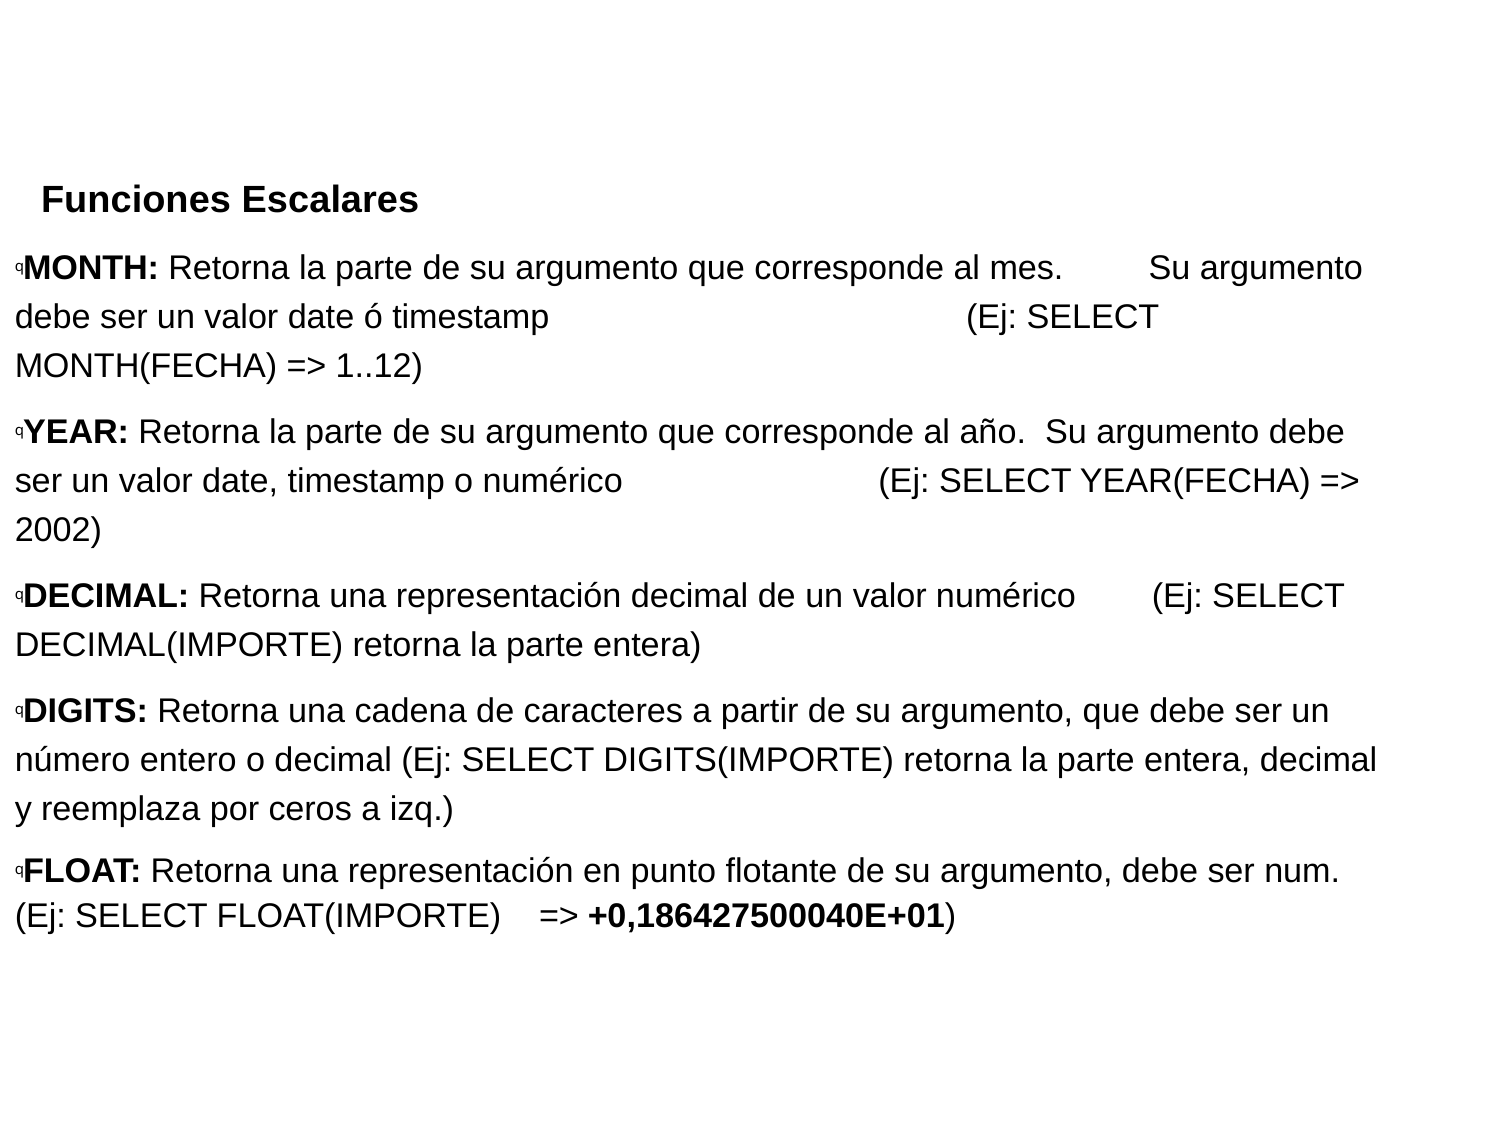

# Funciones Escalares
MONTH: Retorna la parte de su argumento que corresponde al mes. Su argumento debe ser un valor date ó timestamp (Ej: SELECT MONTH(FECHA) => 1..12)
YEAR: Retorna la parte de su argumento que corresponde al año. Su argumento debe ser un valor date, timestamp o numérico (Ej: SELECT YEAR(FECHA) => 2002)
DECIMAL: Retorna una representación decimal de un valor numérico (Ej: SELECT DECIMAL(IMPORTE) retorna la parte entera)
DIGITS: Retorna una cadena de caracteres a partir de su argumento, que debe ser un número entero o decimal (Ej: SELECT DIGITS(IMPORTE) retorna la parte entera, decimal y reemplaza por ceros a izq.)
FLOAT: Retorna una representación en punto flotante de su argumento, debe ser num. (Ej: SELECT FLOAT(IMPORTE) => +0,186427500040E+01)